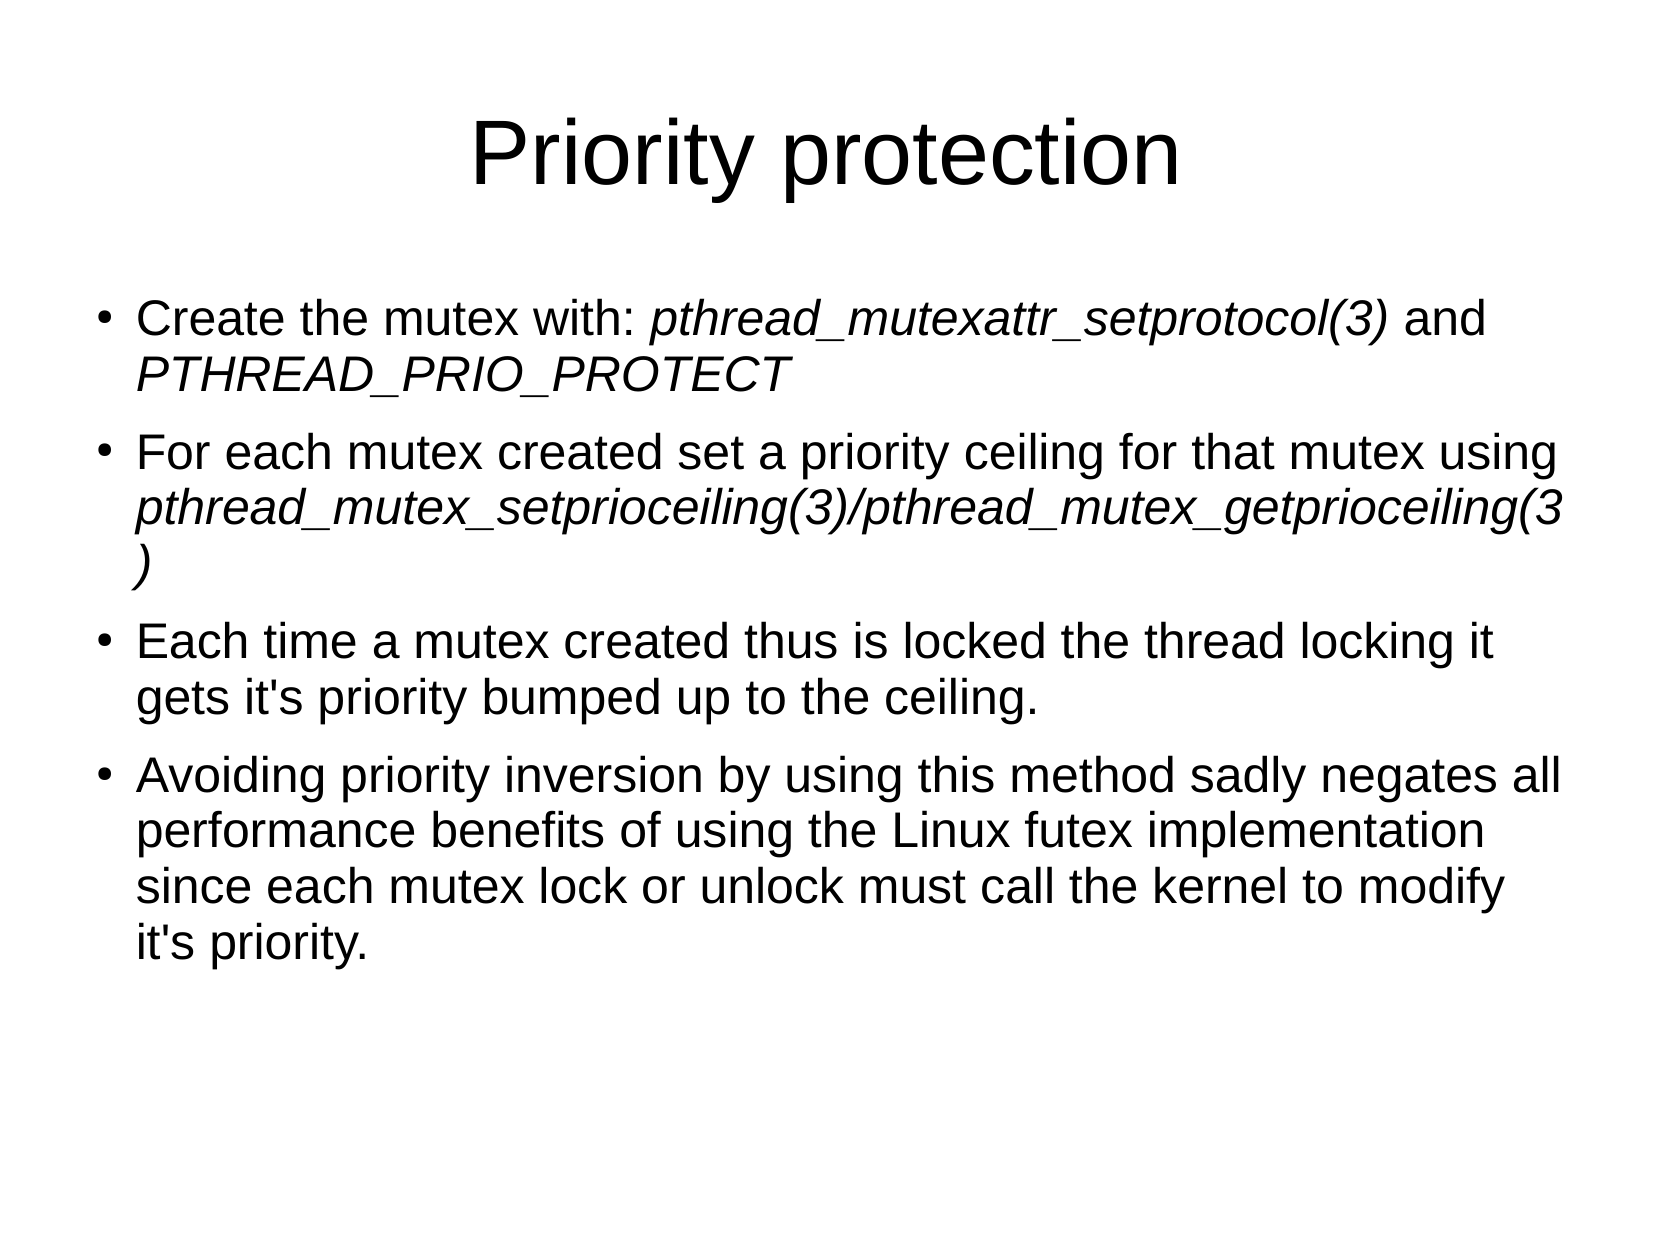

# Priority protection
Create the mutex with: pthread_mutexattr_setprotocol(3) and PTHREAD_PRIO_PROTECT
For each mutex created set a priority ceiling for that mutex using pthread_mutex_setprioceiling(3)/pthread_mutex_getprioceiling(3)
Each time a mutex created thus is locked the thread locking it gets it's priority bumped up to the ceiling.
Avoiding priority inversion by using this method sadly negates all performance benefits of using the Linux futex implementation since each mutex lock or unlock must call the kernel to modify it's priority.